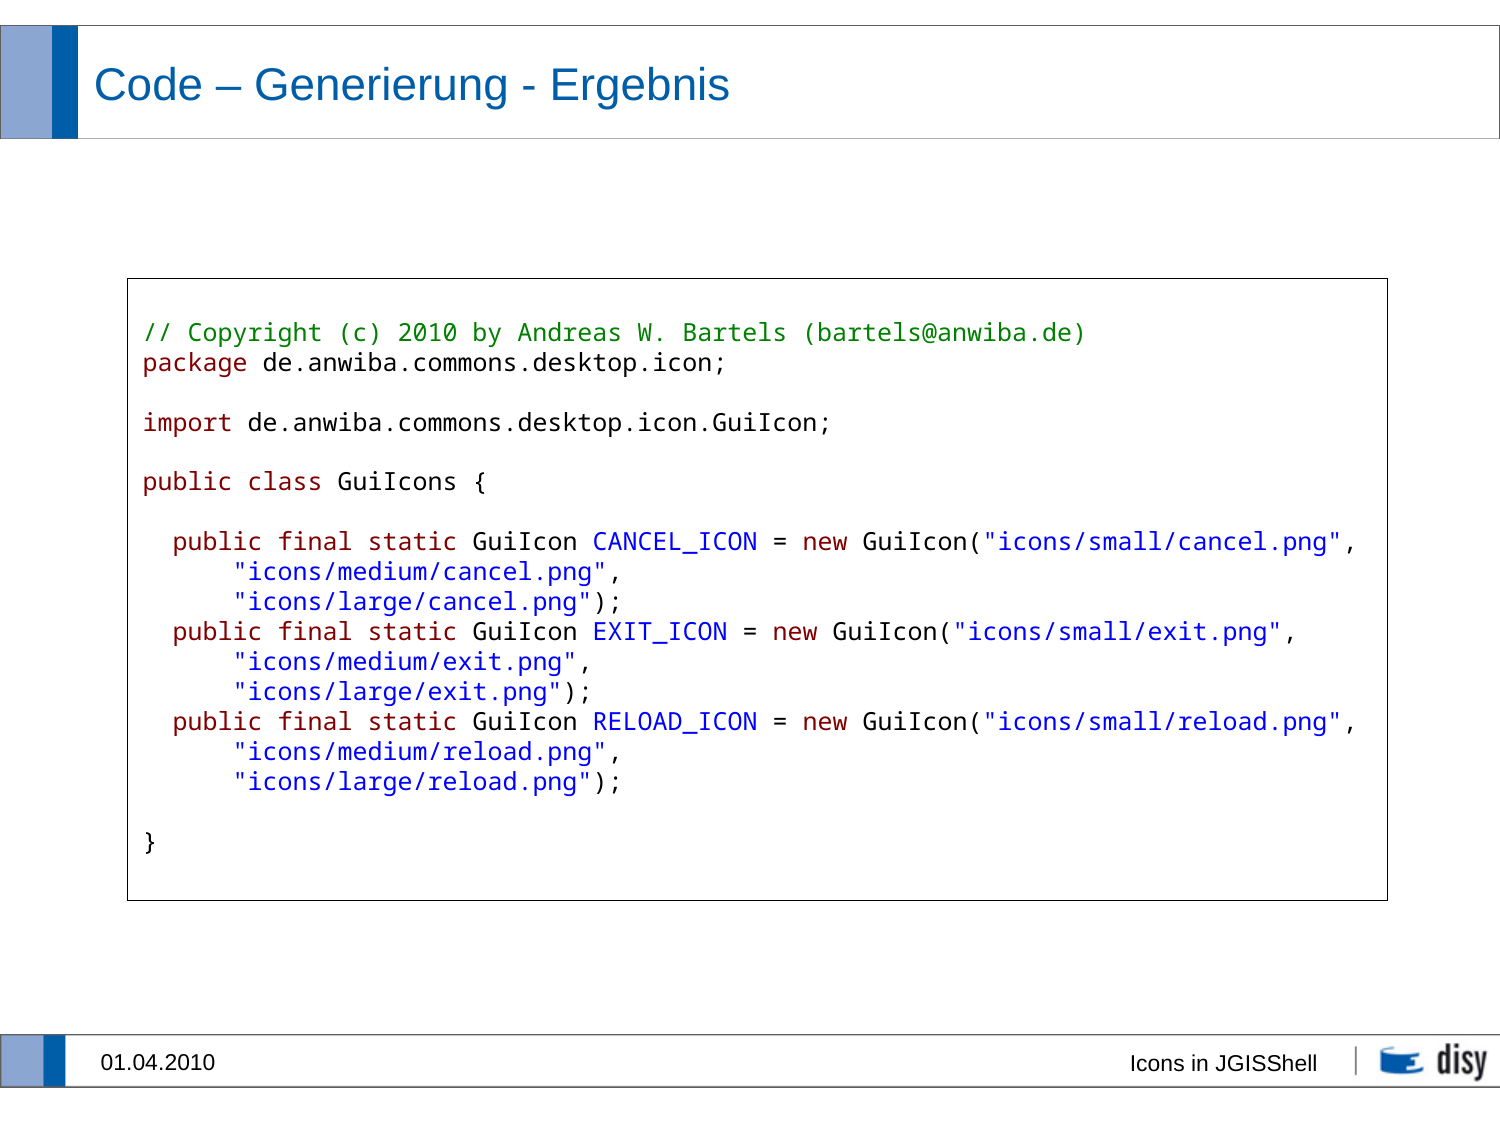

# Code – Generierung - Ergebnis
// Copyright (c) 2010 by Andreas W. Bartels (bartels@anwiba.de)
package de.anwiba.commons.desktop.icon;
import de.anwiba.commons.desktop.icon.GuiIcon;
public class GuiIcons {
 public final static GuiIcon CANCEL_ICON = new GuiIcon("icons/small/cancel.png",
 "icons/medium/cancel.png",
 "icons/large/cancel.png");
 public final static GuiIcon EXIT_ICON = new GuiIcon("icons/small/exit.png",
 "icons/medium/exit.png",
 "icons/large/exit.png");
 public final static GuiIcon RELOAD_ICON = new GuiIcon("icons/small/reload.png",
 "icons/medium/reload.png",
 "icons/large/reload.png");
}
01.04.2010
Icons in JGISShell